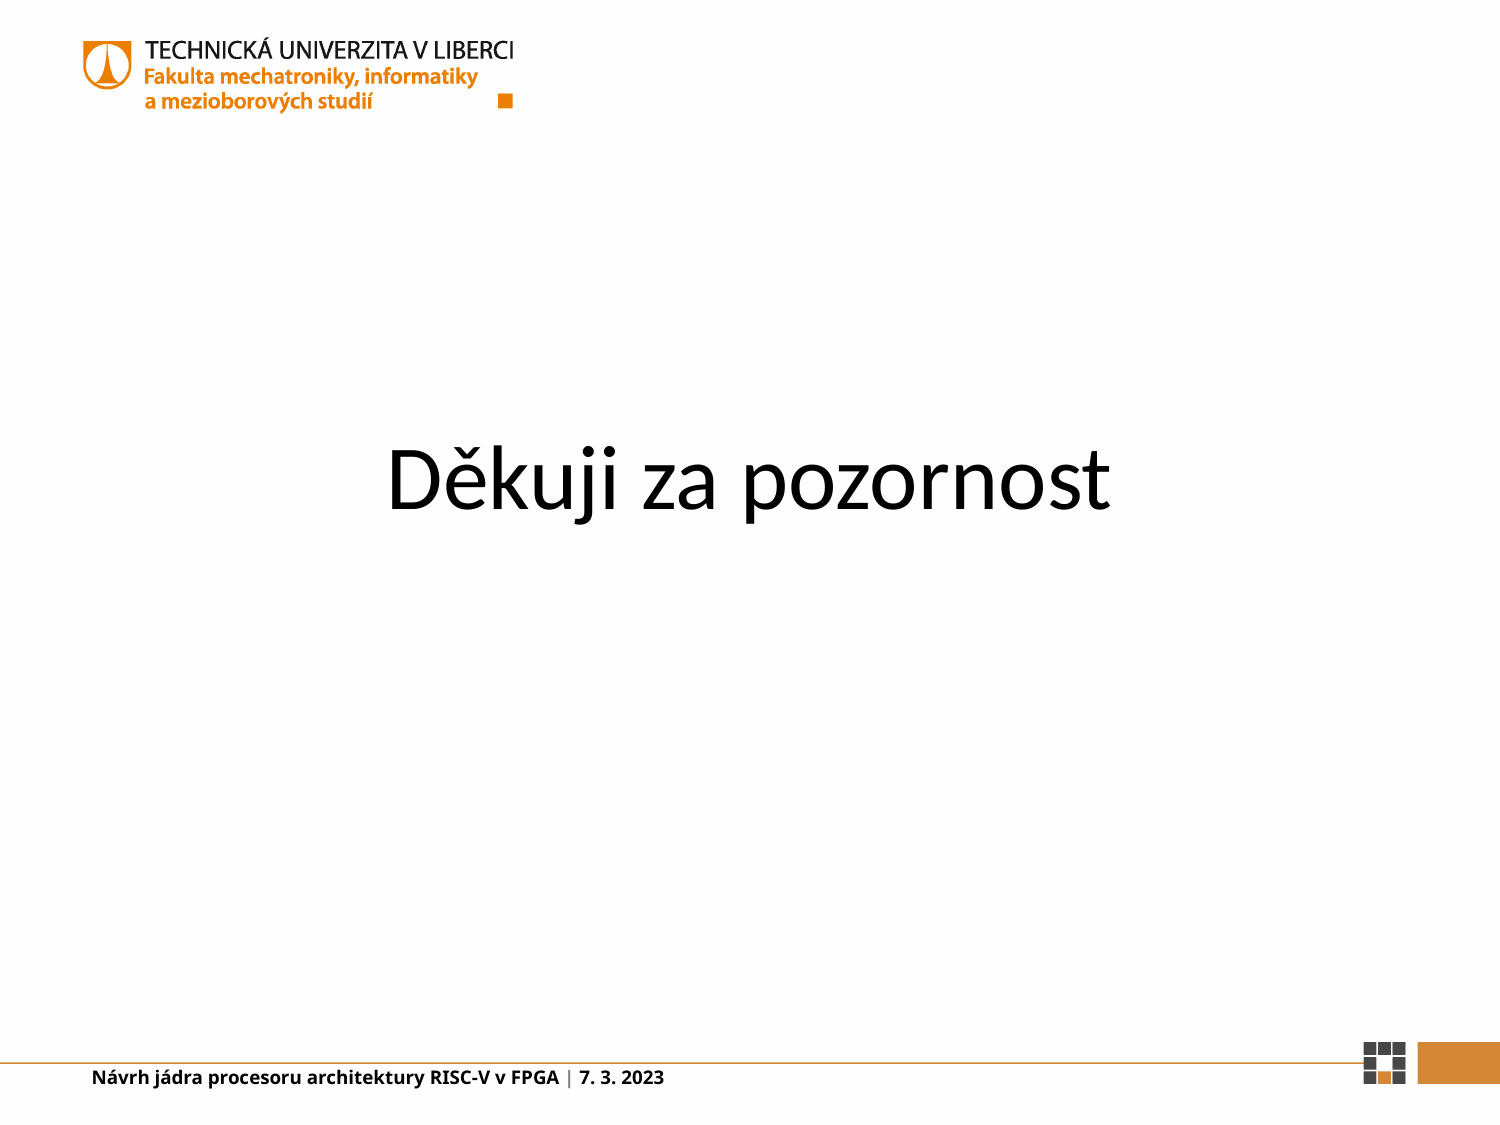

# Děkuji za pozornost
Návrh jádra procesoru architektury RISC-V v FPGA | 7. 3. 2023